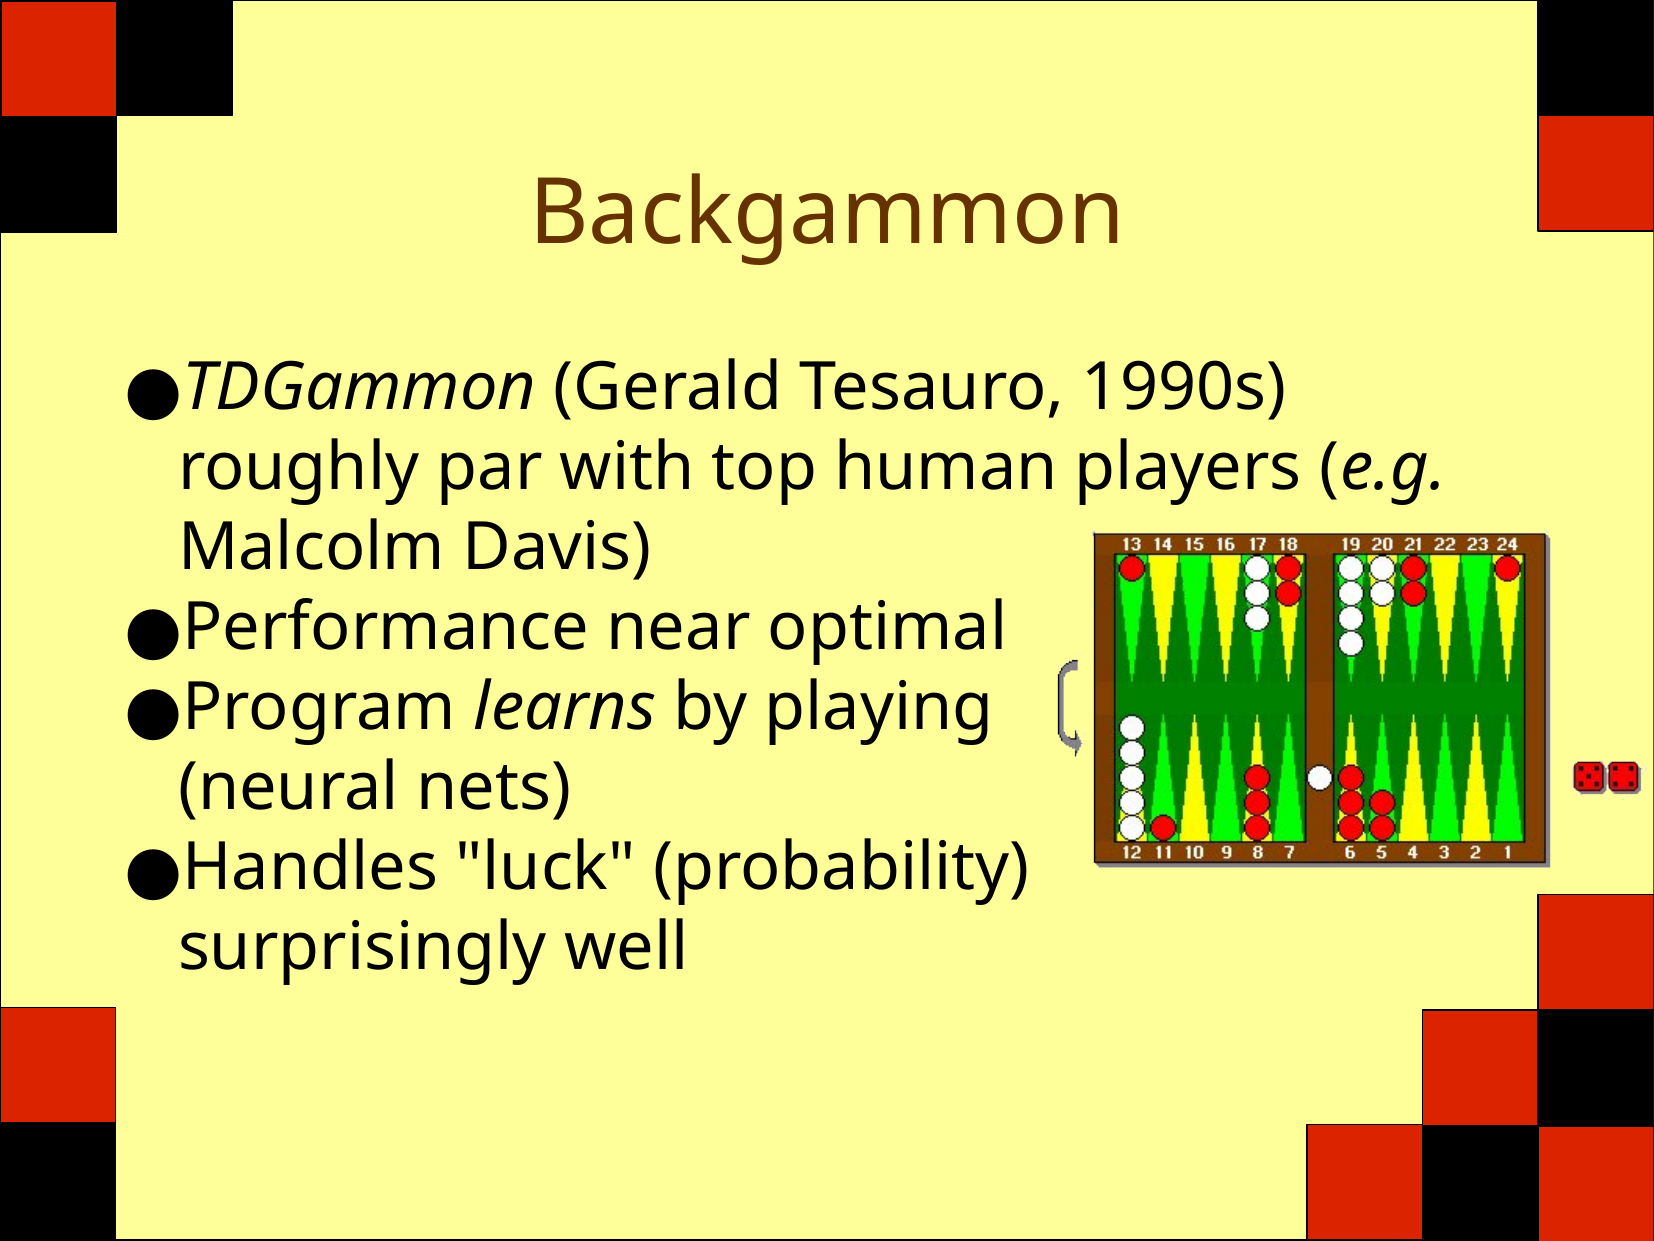

Backgammon
TD­Gammon (Gerald Tesauro, 1990s) roughly par with top human players (e.g. Malcolm Davis)
Performance near optimal
Program learns by playing
(neural nets)
Handles "luck" (probability)
surprisingly well